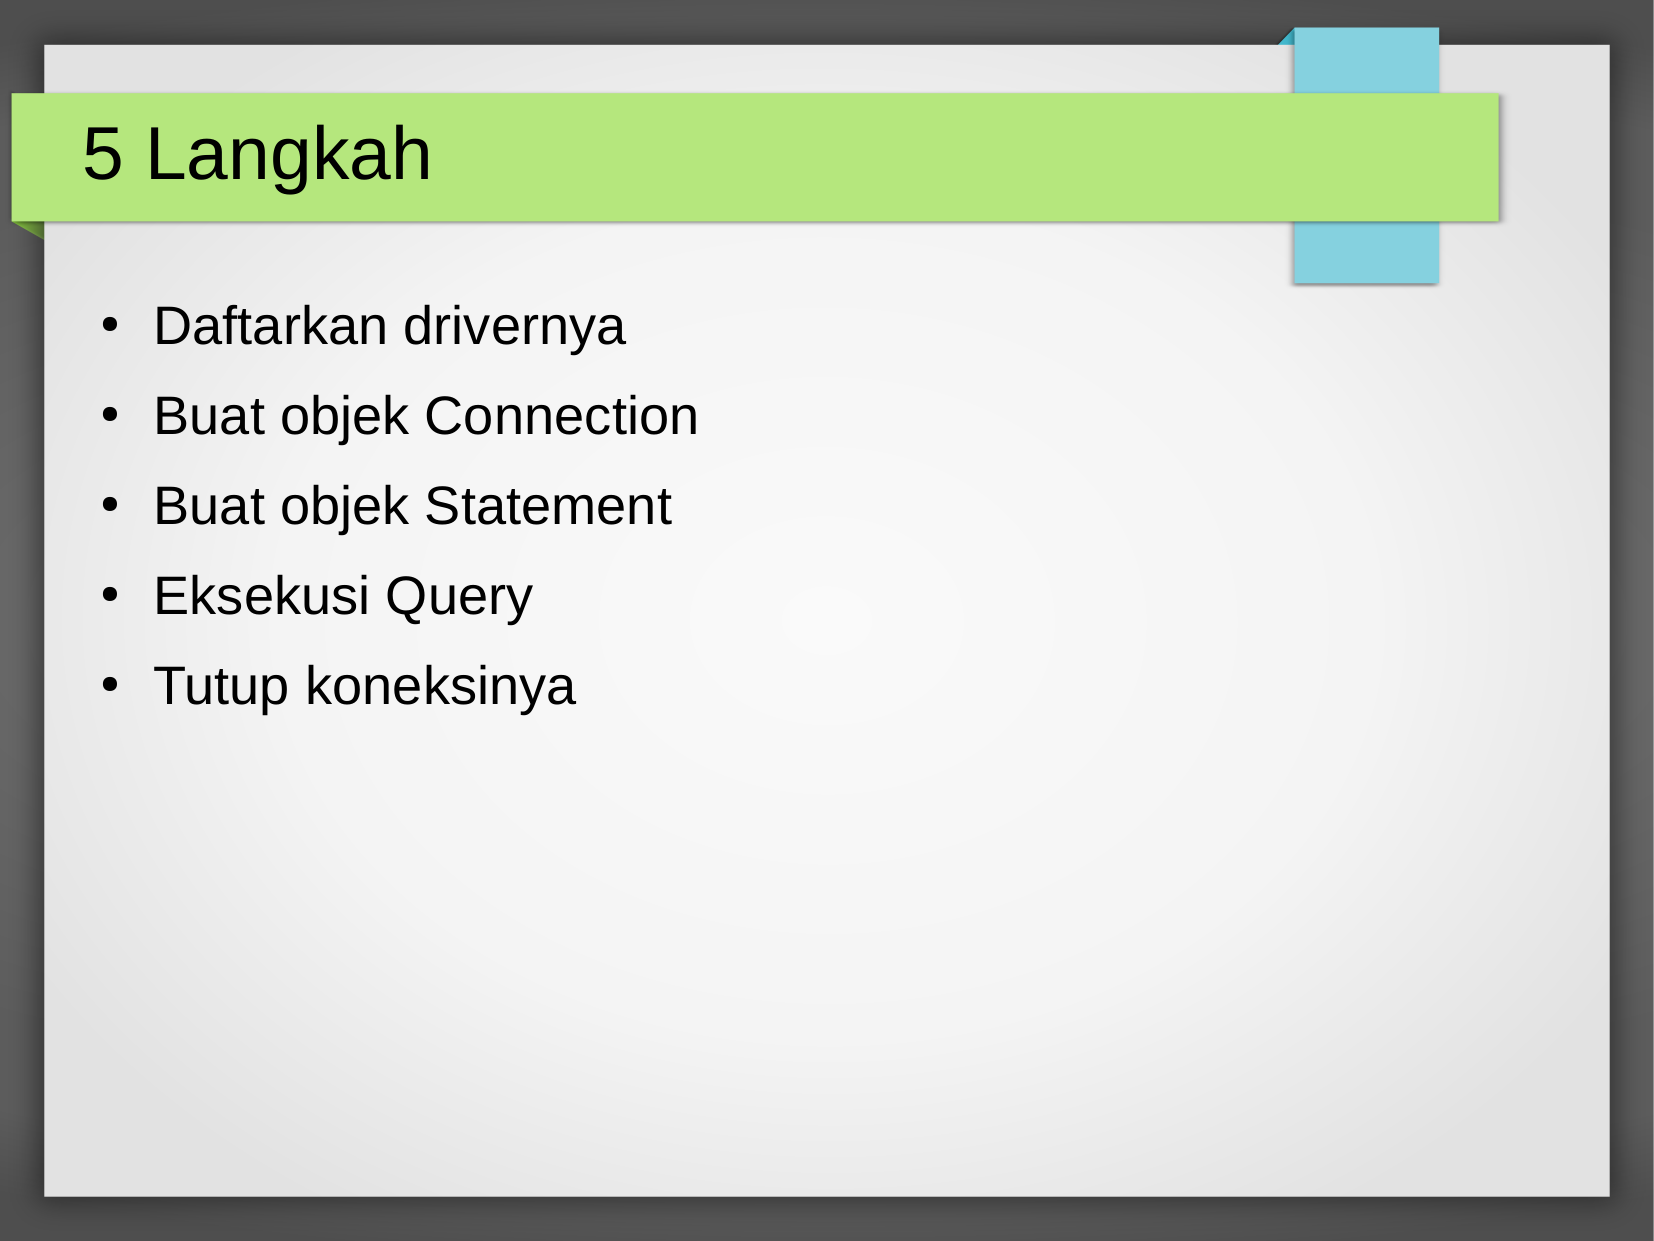

# 5 Langkah
Daftarkan drivernya
Buat objek Connection
Buat objek Statement
Eksekusi Query
Tutup koneksinya